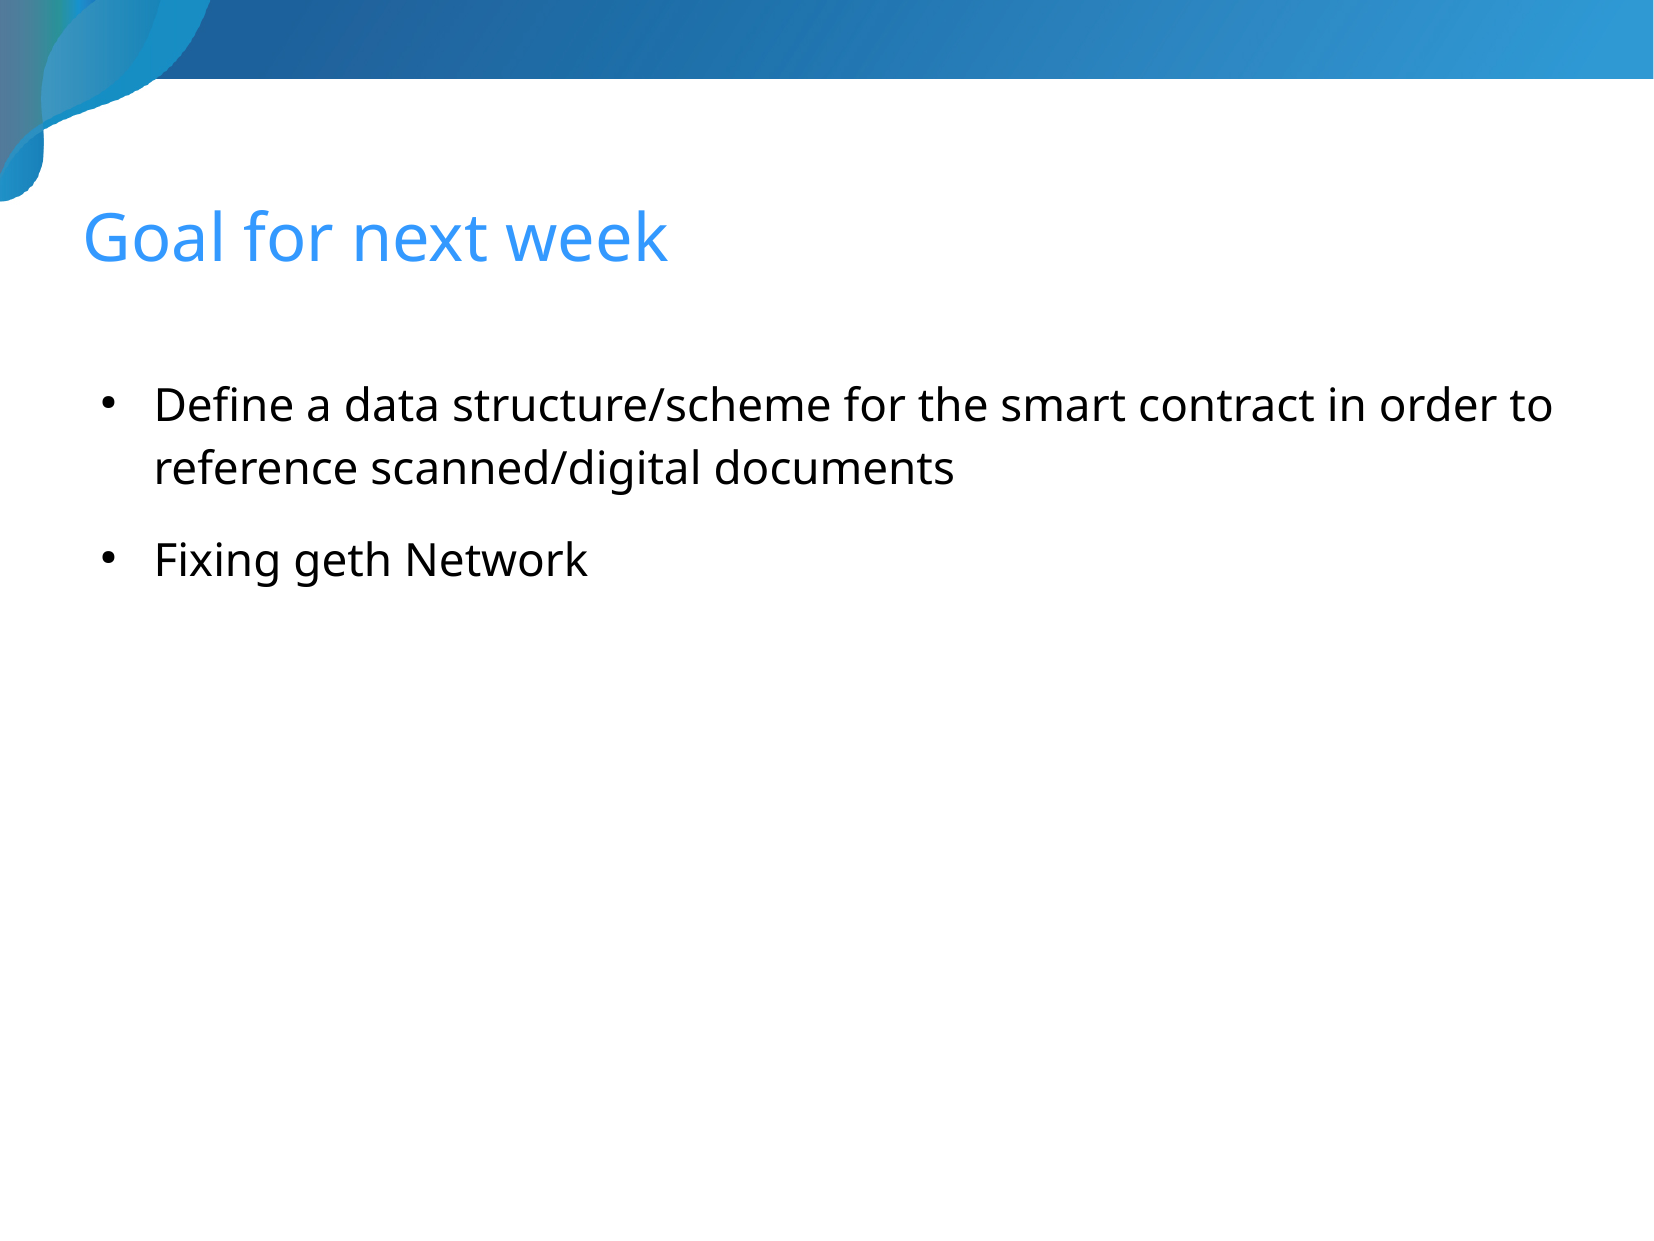

# Goal for next week
Define a data structure/scheme for the smart contract in order to reference scanned/digital documents
Fixing geth Network